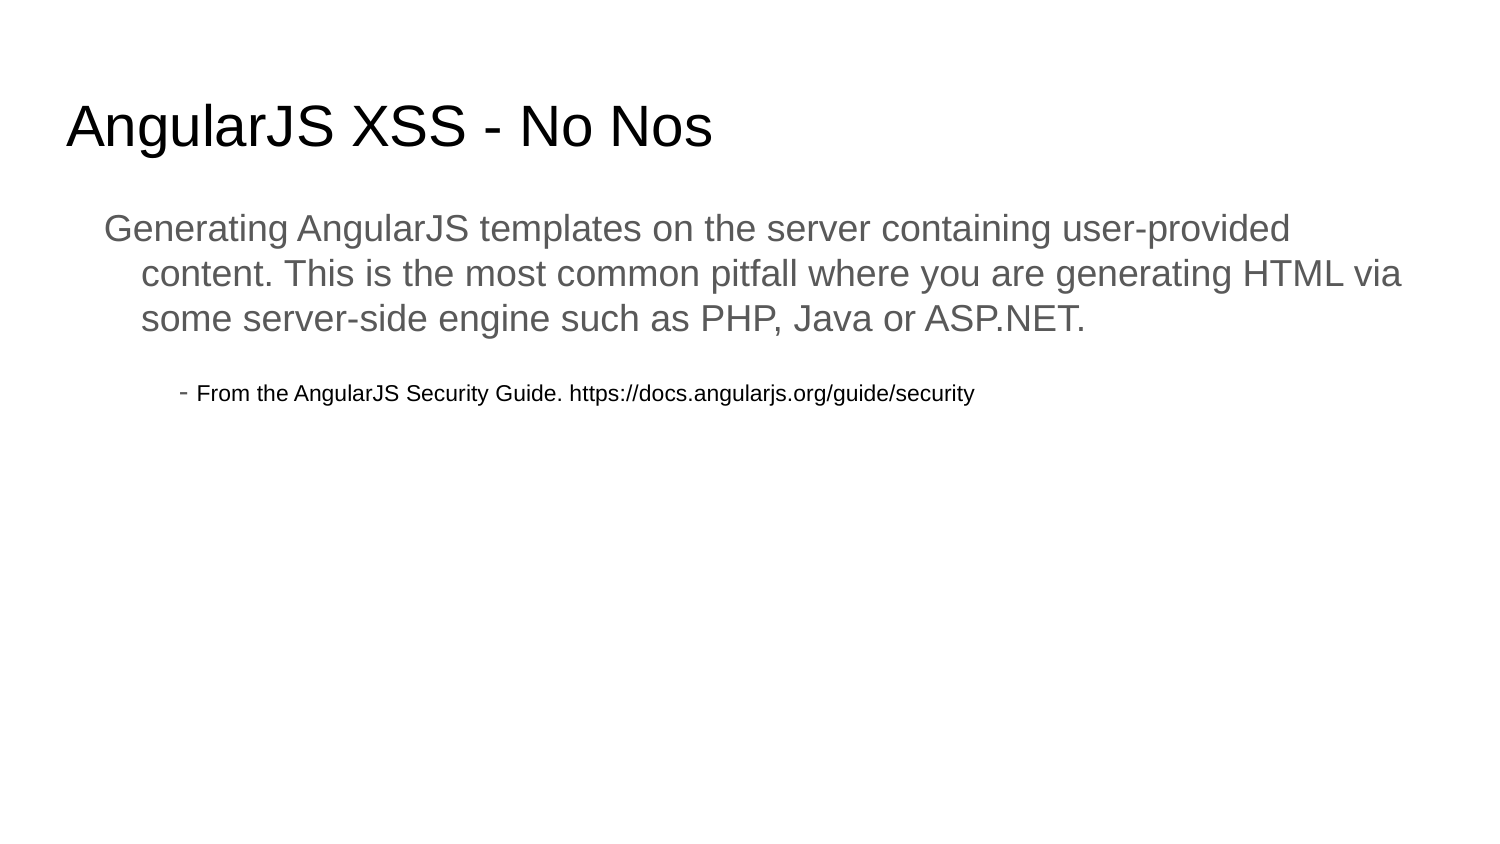

# AngularJS XSS - No Nos
Generating AngularJS templates on the server containing user-provided content. This is the most common pitfall where you are generating HTML via some server-side engine such as PHP, Java or ASP.NET.
- From the AngularJS Security Guide. https://docs.angularjs.org/guide/security